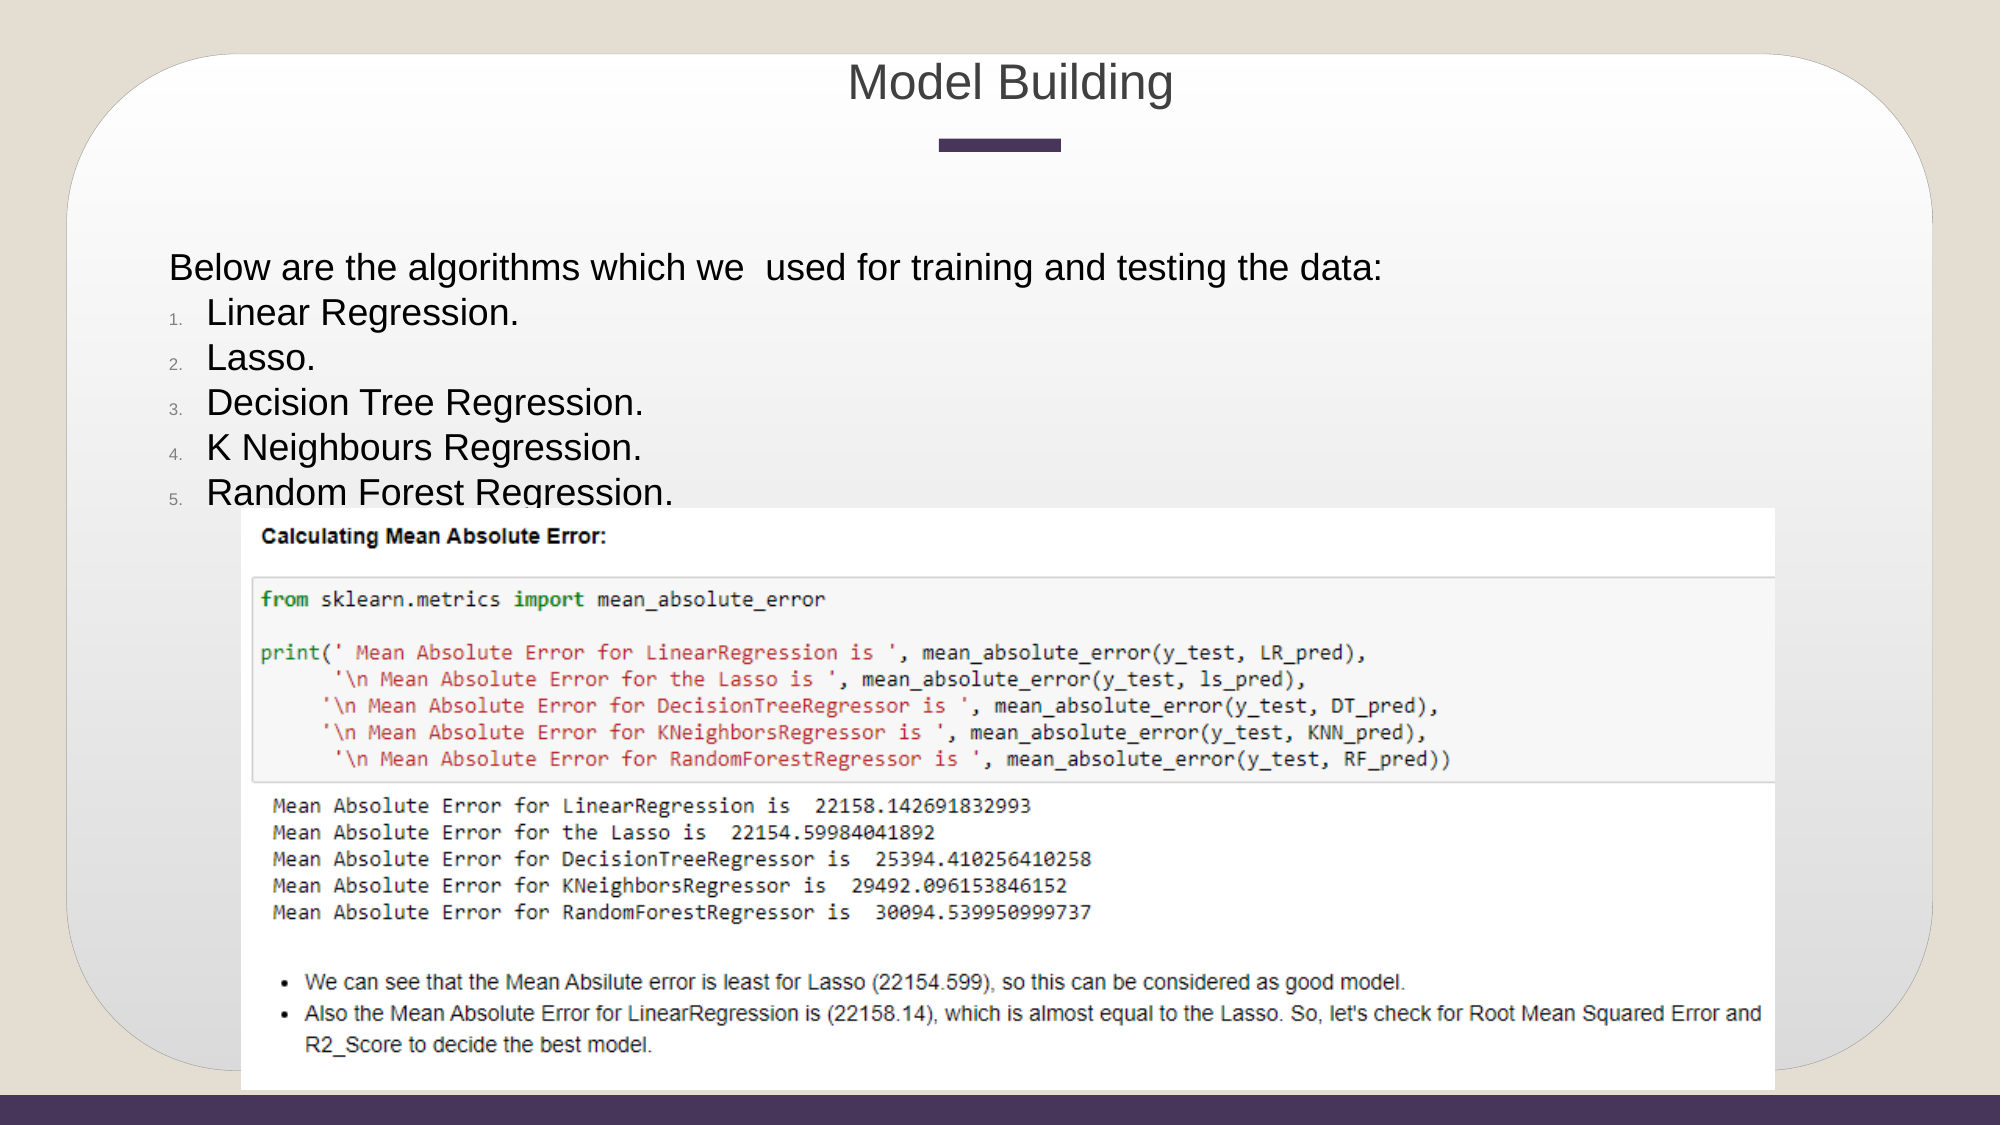

Model Building
Below are the algorithms which we used for training and testing the data:
Linear Regression.
Lasso.
Decision Tree Regression.
K Neighbours Regression.
Random Forest Regression.